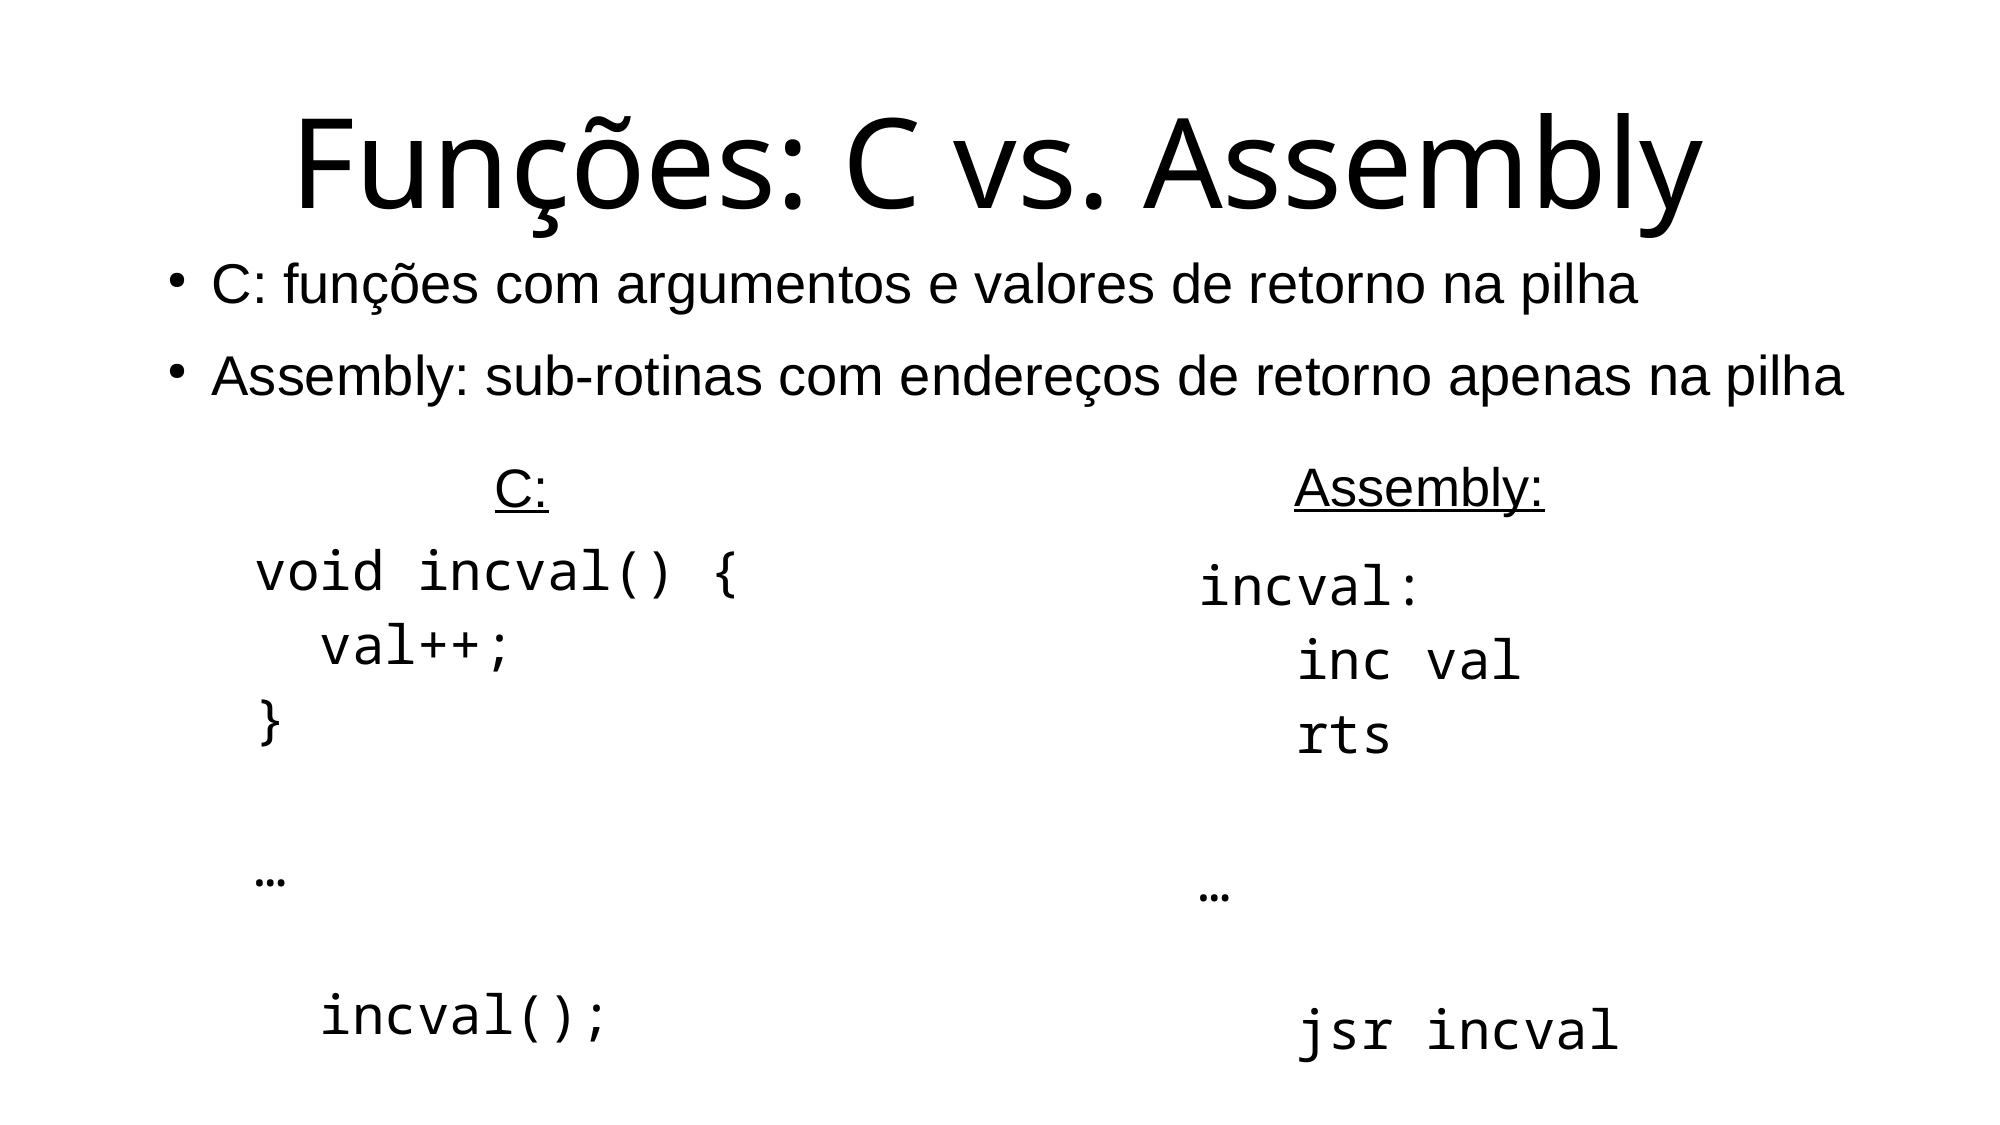

Funções: C vs. Assembly
# C: funções com argumentos e valores de retorno na pilha
Assembly: sub-rotinas com endereços de retorno apenas na pilha
Assembly:
C:
void incval() {
 val++;
}
…
 incval();
incval:
 inc val
 rts
…
 jsr incval